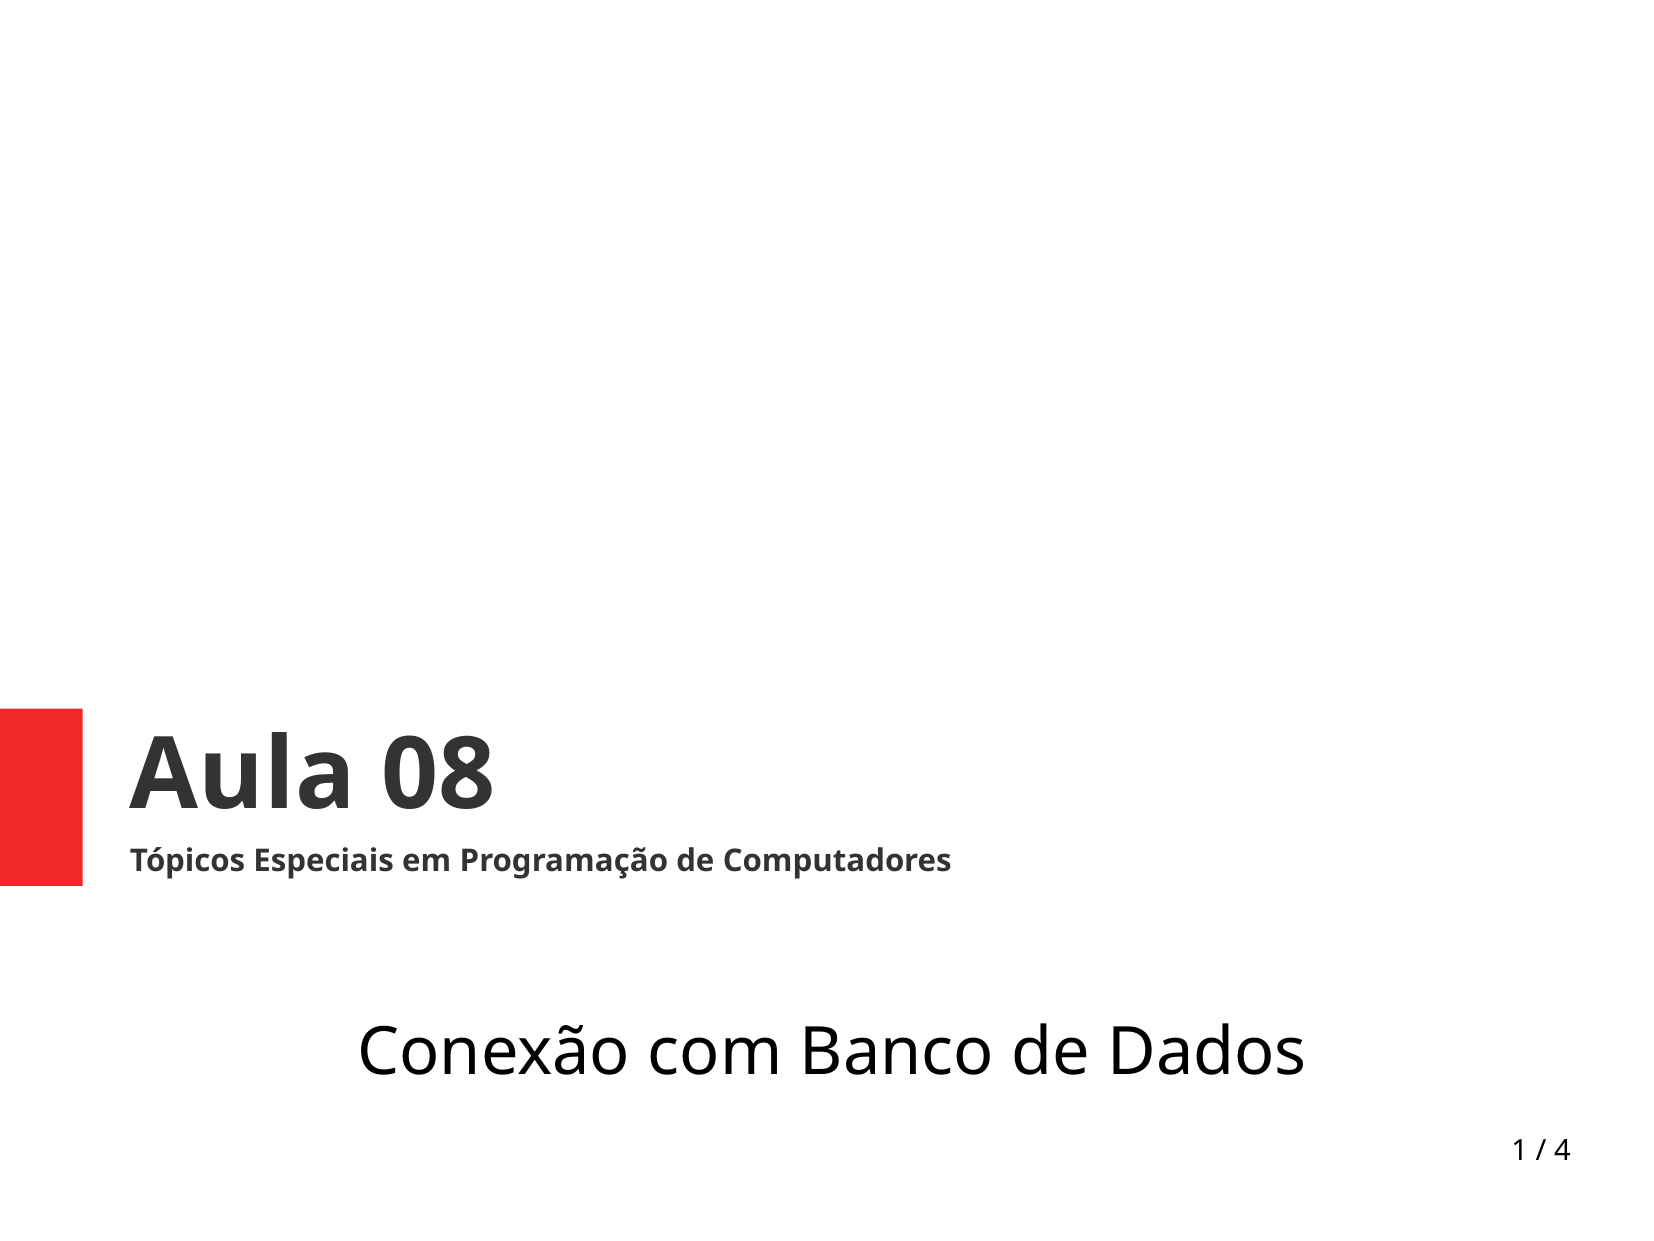

# Aula 08 Tópicos Especiais em Programação de Computadores
Conexão com Banco de Dados
1